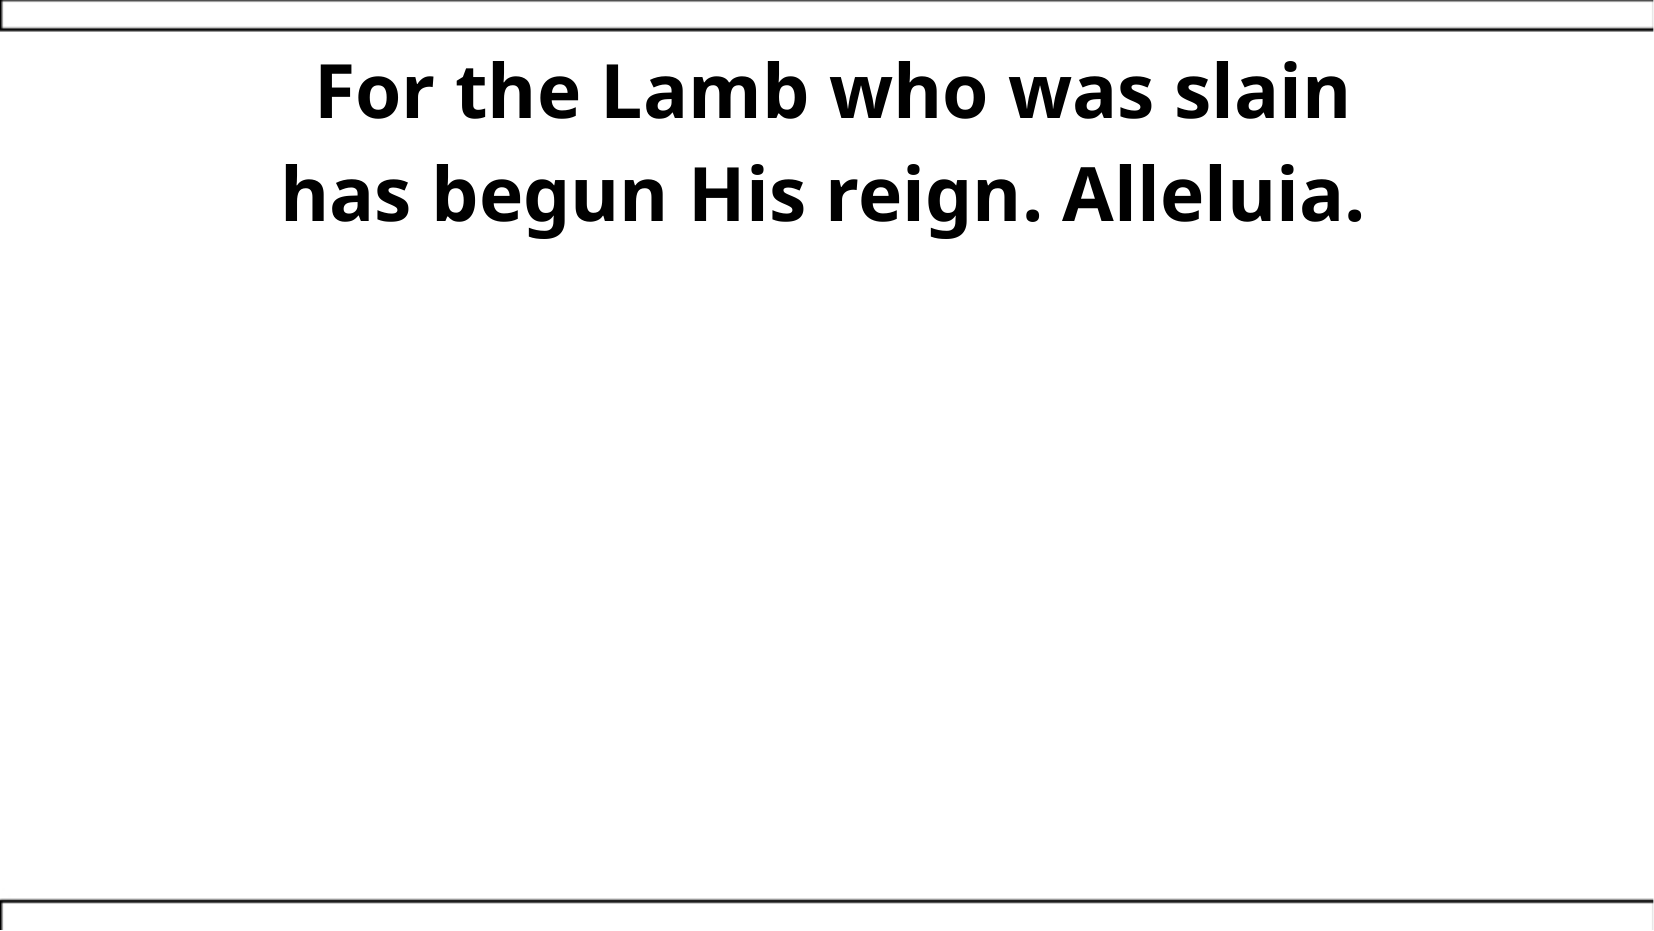

For the Lamb who was slain
has begun His reign. Alleluia.